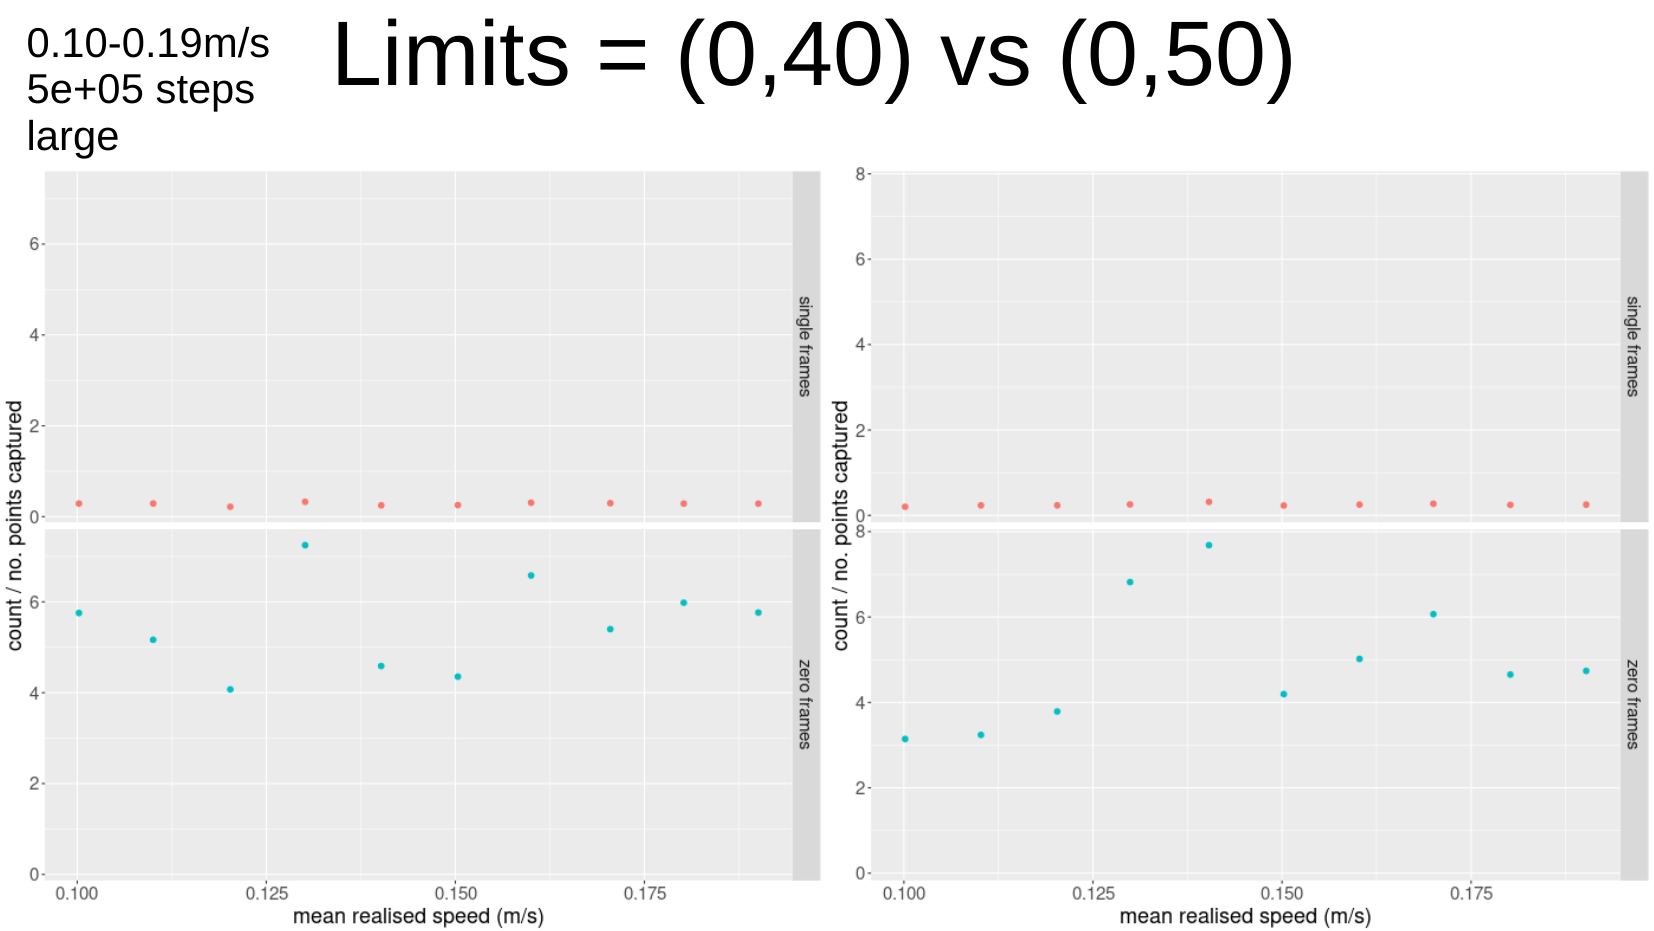

# Limits = (0,40) vs (0,50)
0.10-0.19m/s
5e+05 steps
large